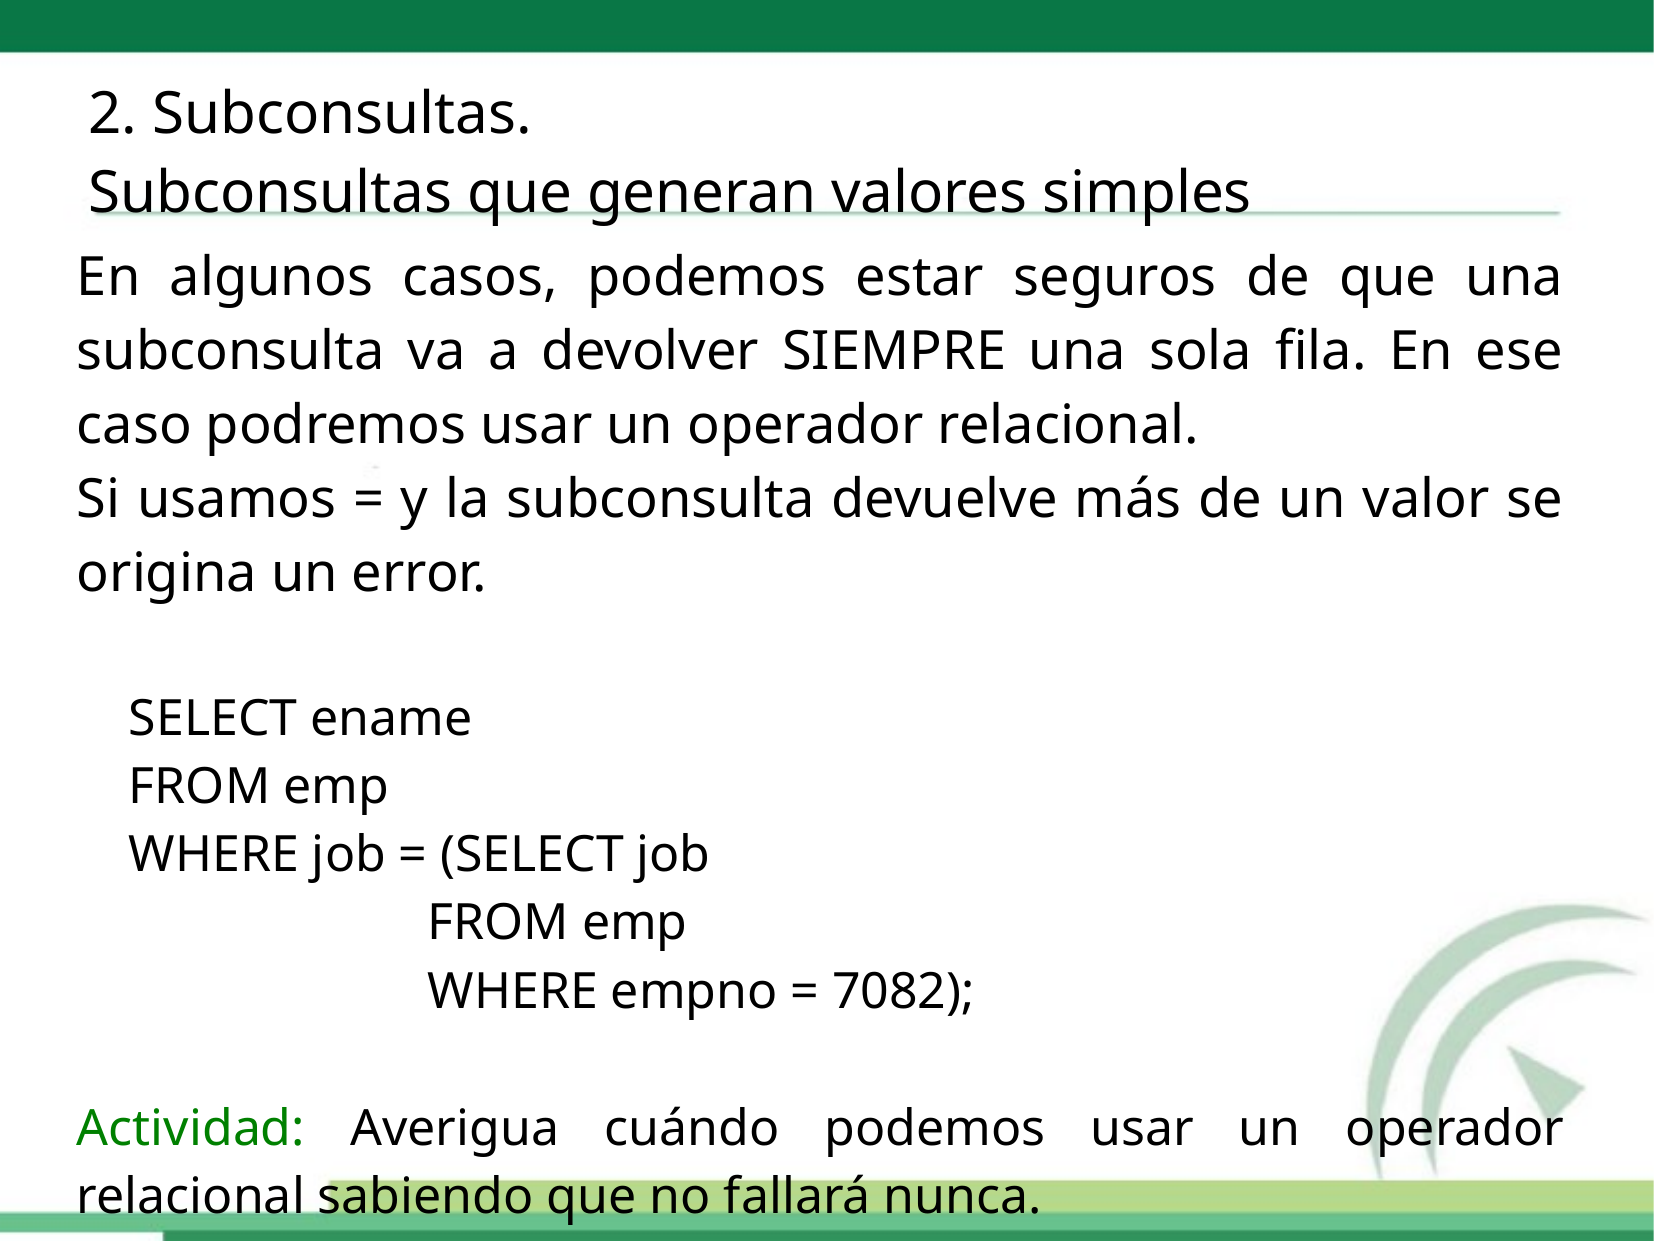

# 2. Subconsultas. Subconsultas que generan valores simples
En algunos casos, podemos estar seguros de que una subconsulta va a devolver SIEMPRE una sola fila. En ese caso podremos usar un operador relacional.
Si usamos = y la subconsulta devuelve más de un valor se origina un error.
 SELECT ename
 FROM emp
 WHERE job = (SELECT job
 FROM emp
 WHERE empno = 7082);
Actividad: Averigua cuándo podemos usar un operador relacional sabiendo que no fallará nunca.